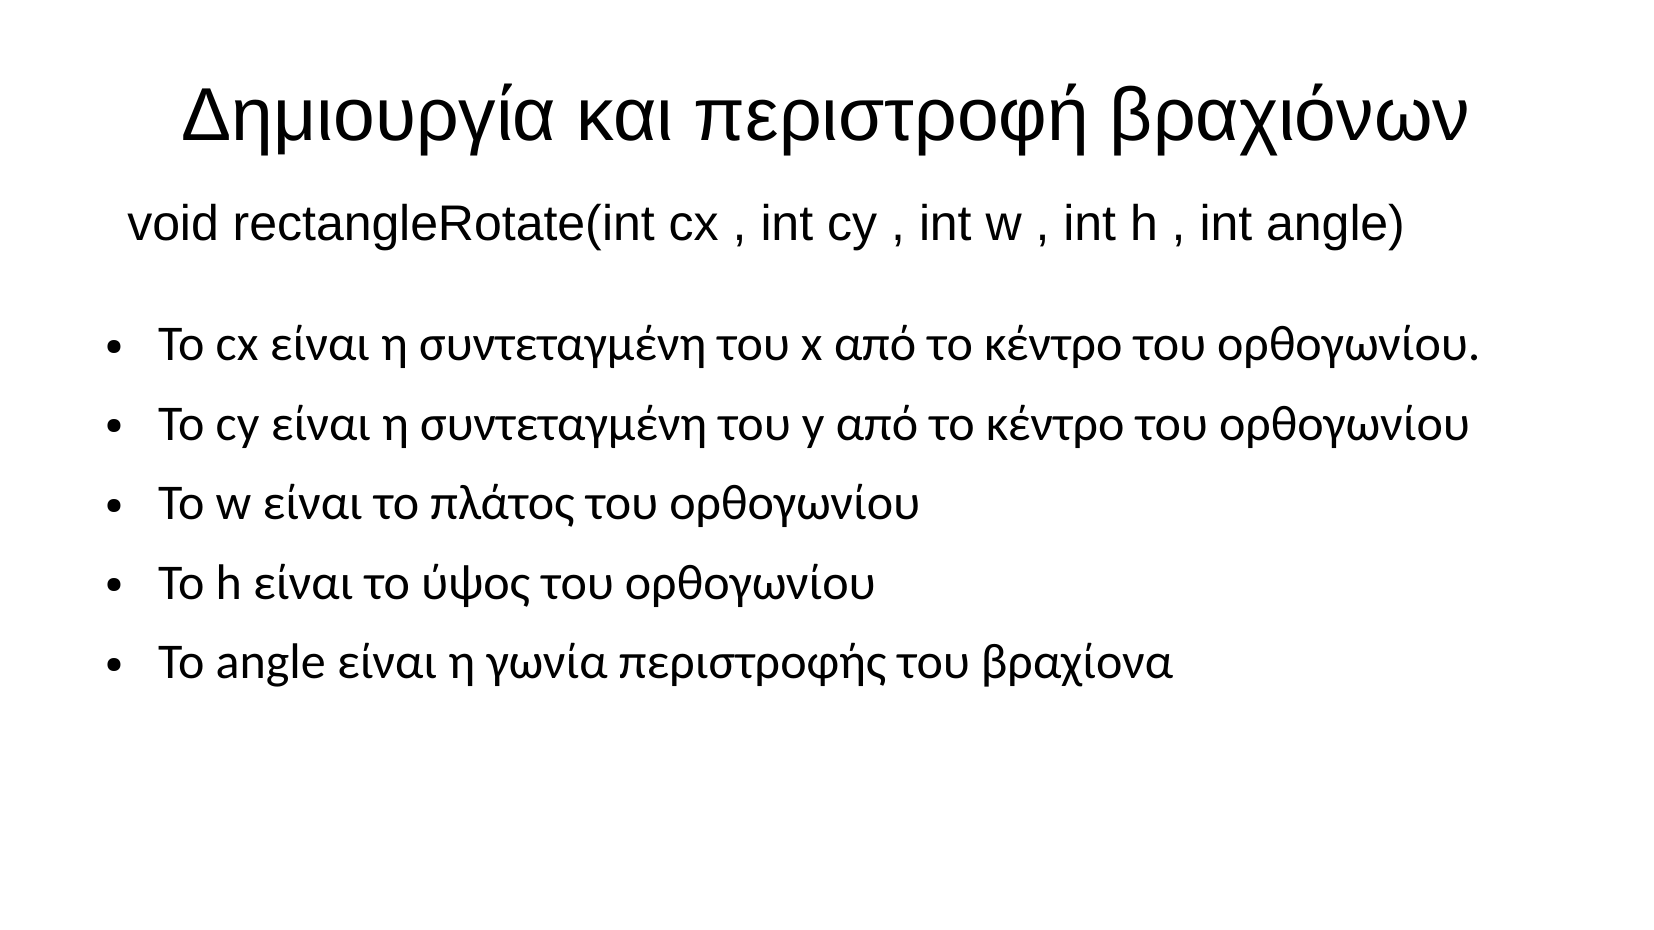

# Δημιουργία και περιστροφή βραχιόνων
void rectangleRotate(int cx , int cy , int w , int h , int angle)
To cx είναι η συντεταγμένη του x από το κέντρο του ορθογωνίου.
Το cy είναι η συντεταγμένη του y από το κέντρο του ορθογωνίου
Το w είναι το πλάτος του ορθογωνίου
Το h είναι το ύψος του ορθογωνίου
Το angle είναι η γωνία περιστροφής του βραχίονα